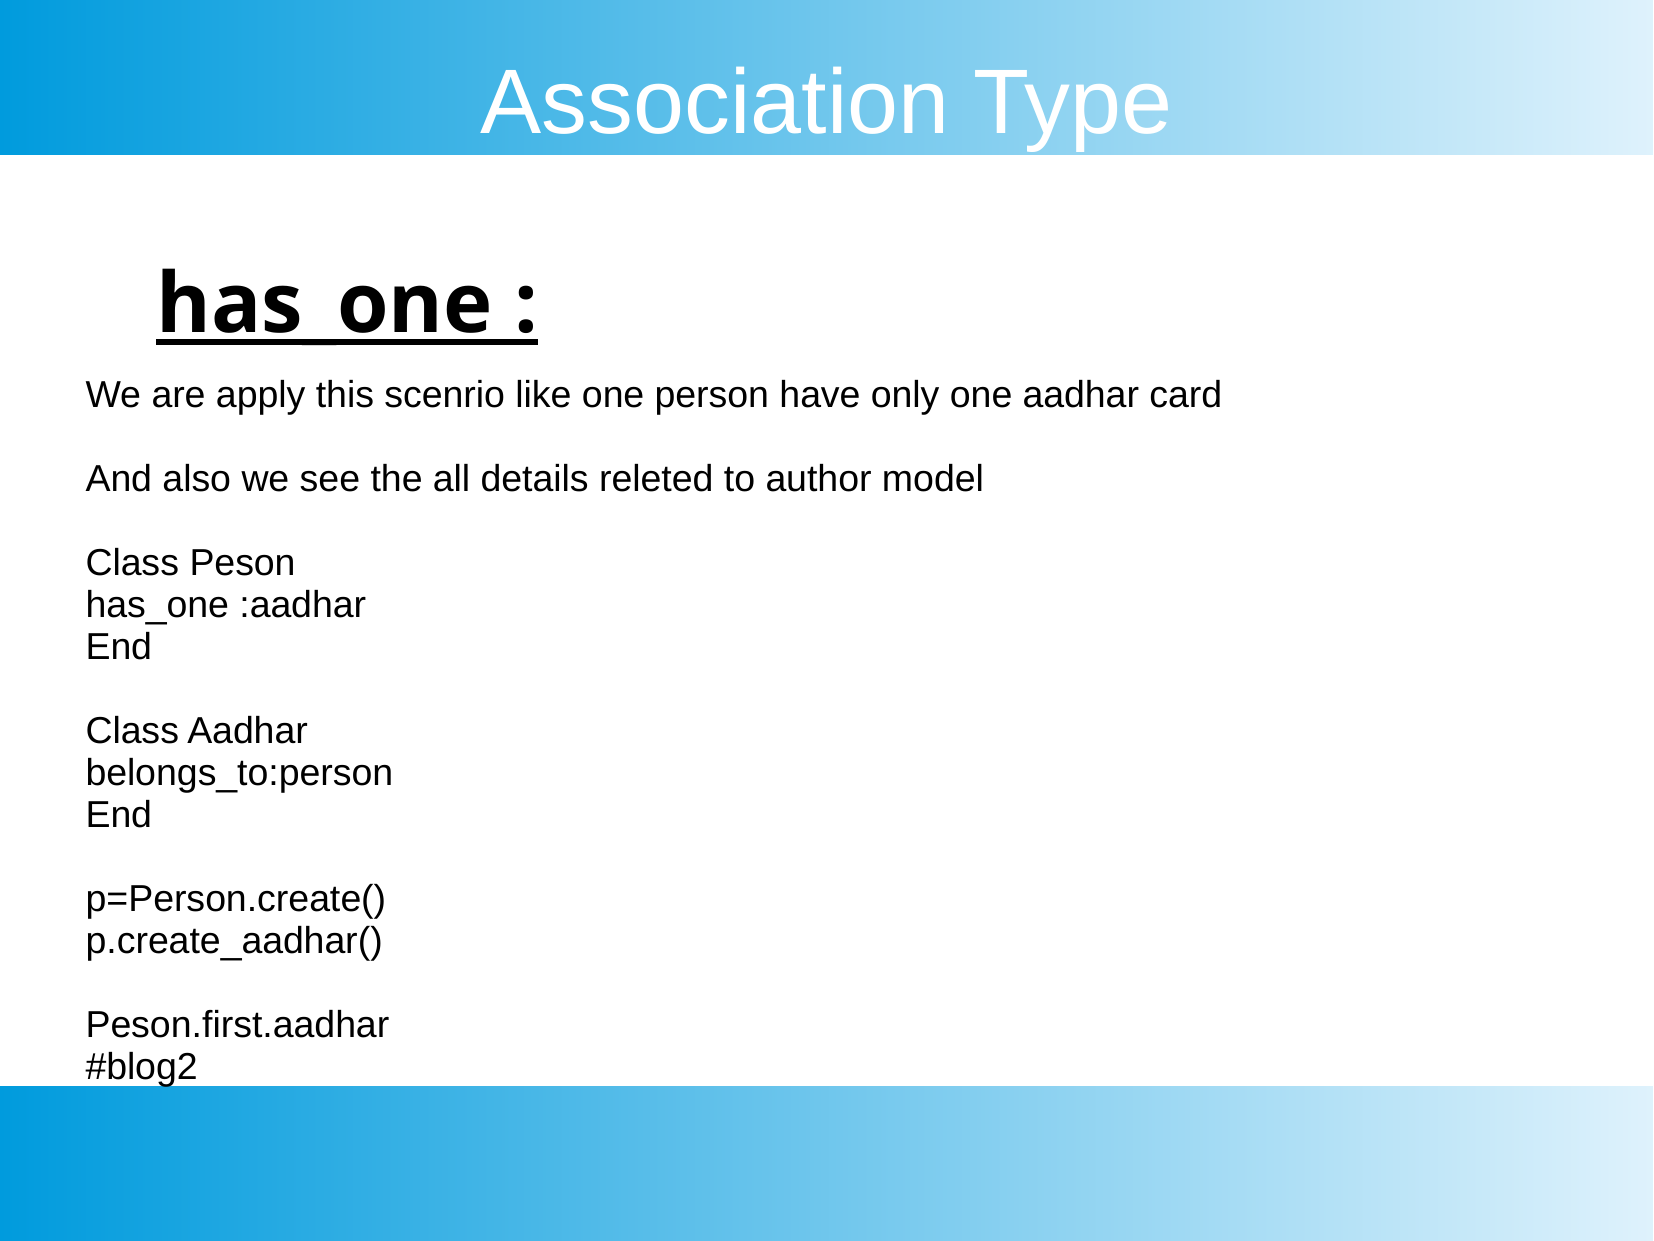

# Association Type
has_one :
We are apply this scenrio like one person have only one aadhar card
And also we see the all details releted to author model
Class Peson
has_one :aadhar
End
Class Aadhar
belongs_to:person
End
p=Person.create()
p.create_aadhar()
Peson.first.aadhar
#blog2